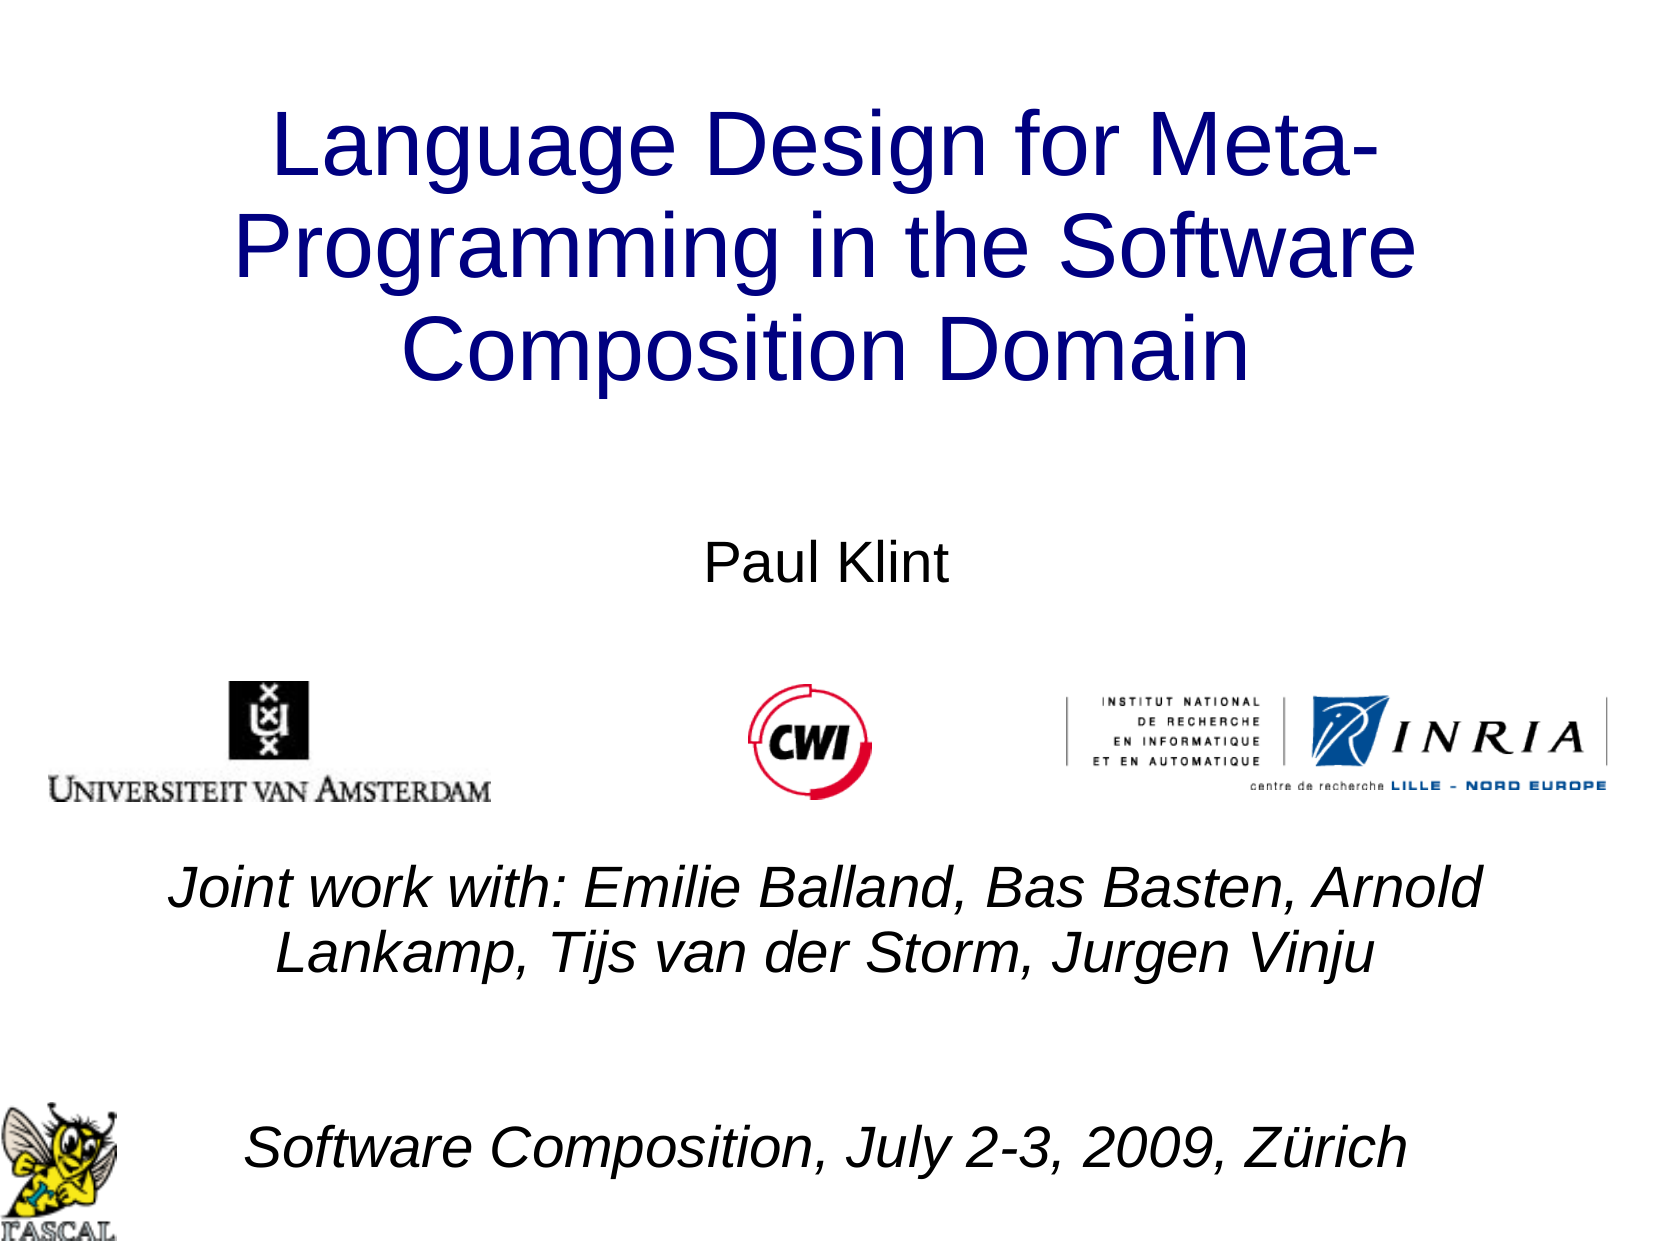

# Language Design for Meta-Programming in the Software Composition Domain Paul Klint Joint work with: Emilie Balland, Bas Basten, Arnold Lankamp, Tijs van der Storm, Jurgen Vinju Software Composition, July 2-3, 2009, Zürich